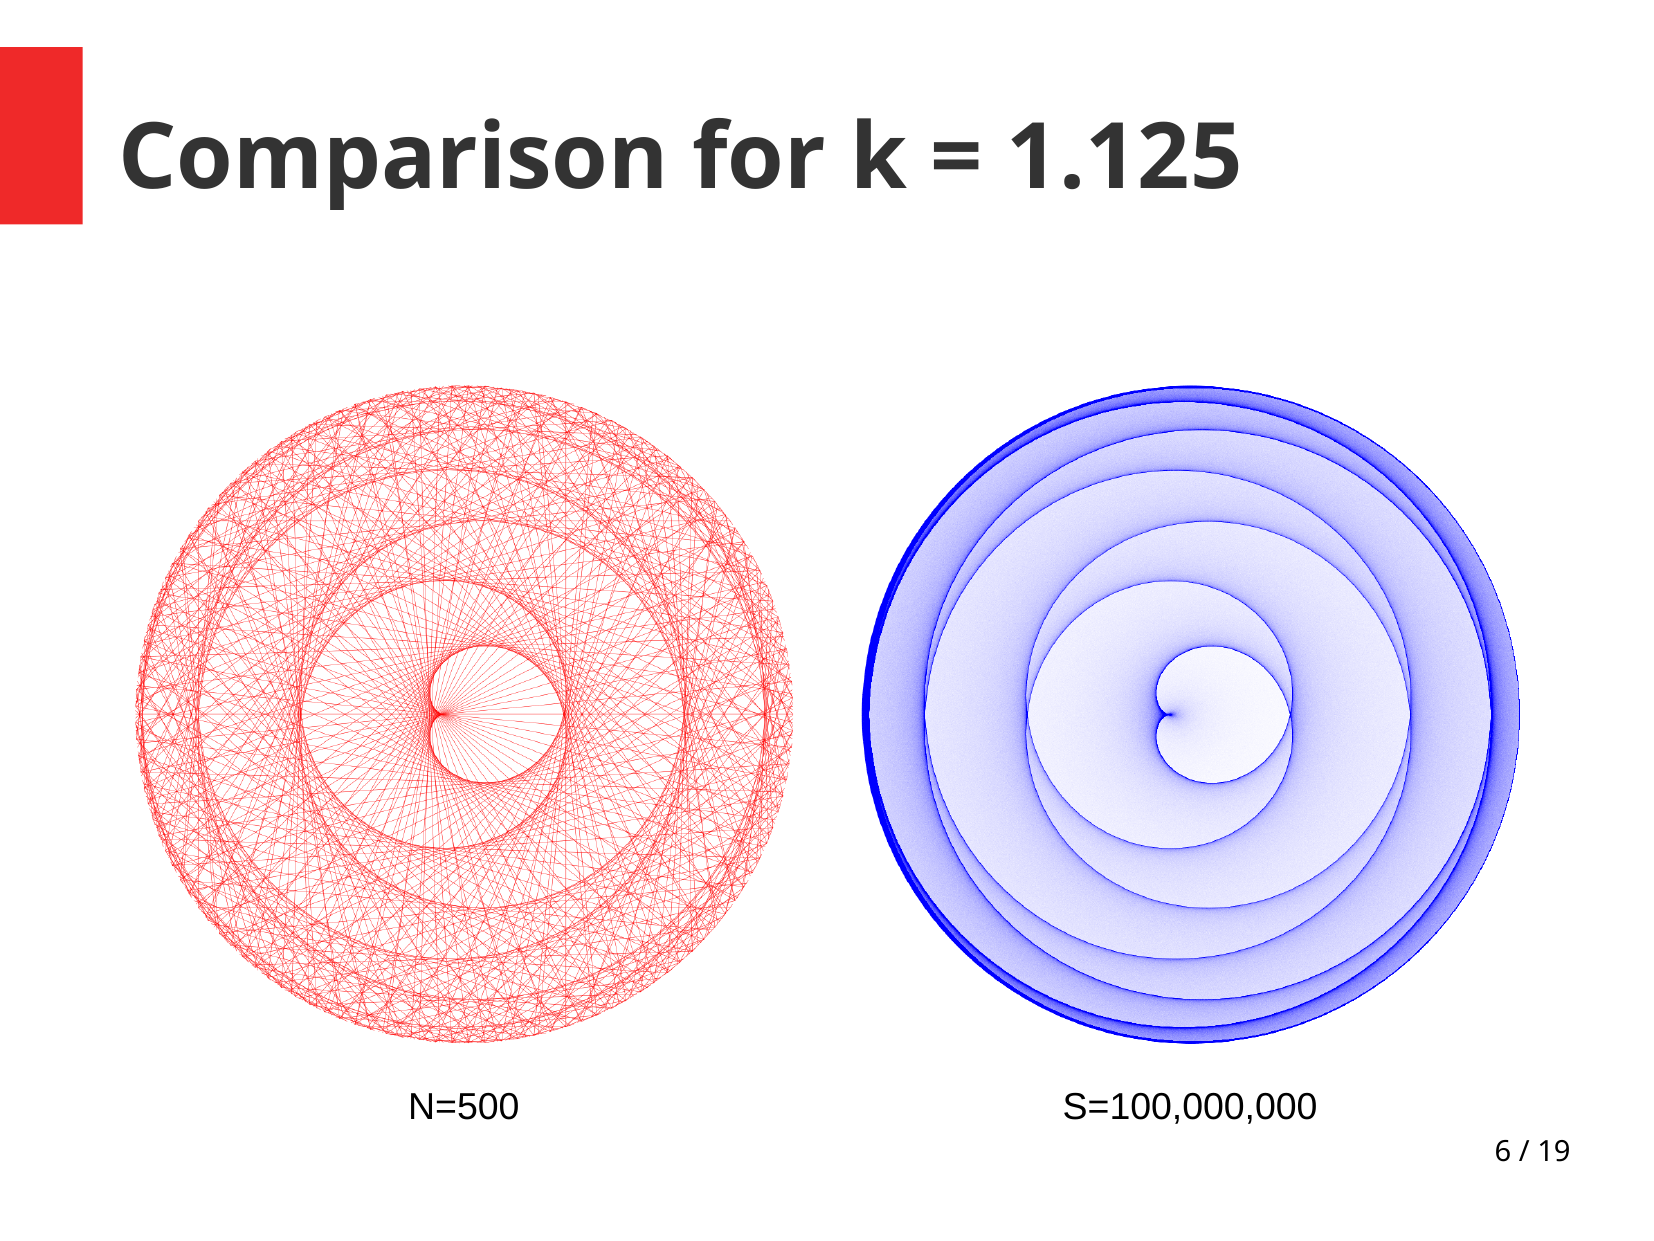

# Comparison for k = 1.125
N=500
S=100,000,000
6